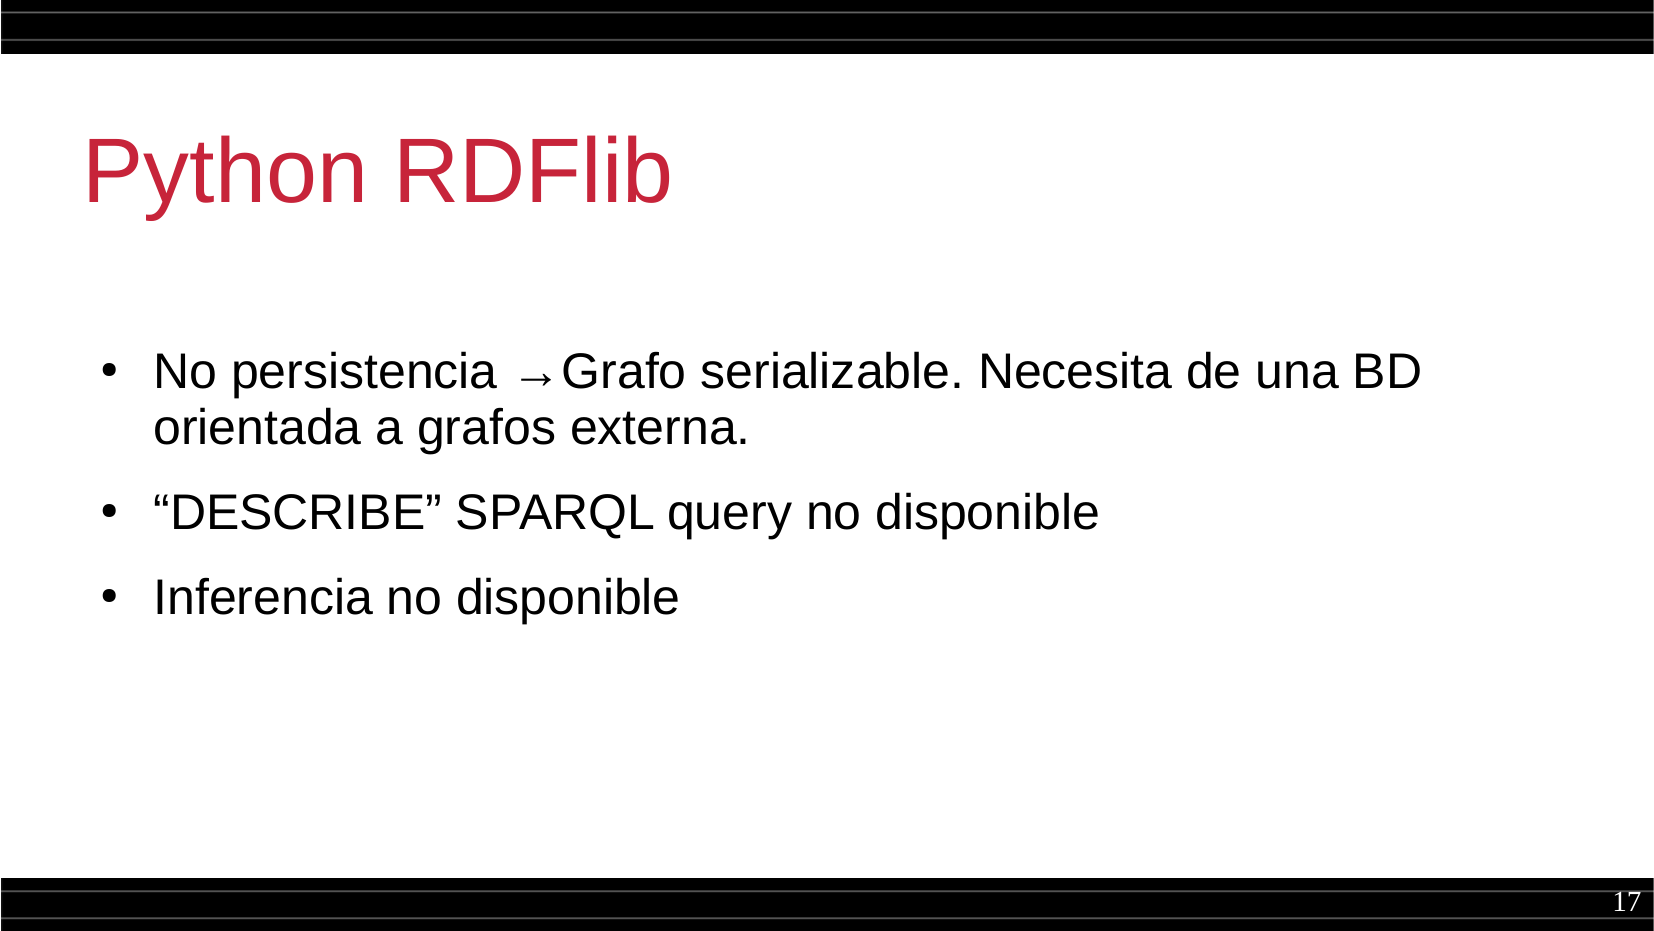

# Python RDFlib
No persistencia →Grafo serializable. Necesita de una BD orientada a grafos externa.
“DESCRIBE” SPARQL query no disponible
Inferencia no disponible